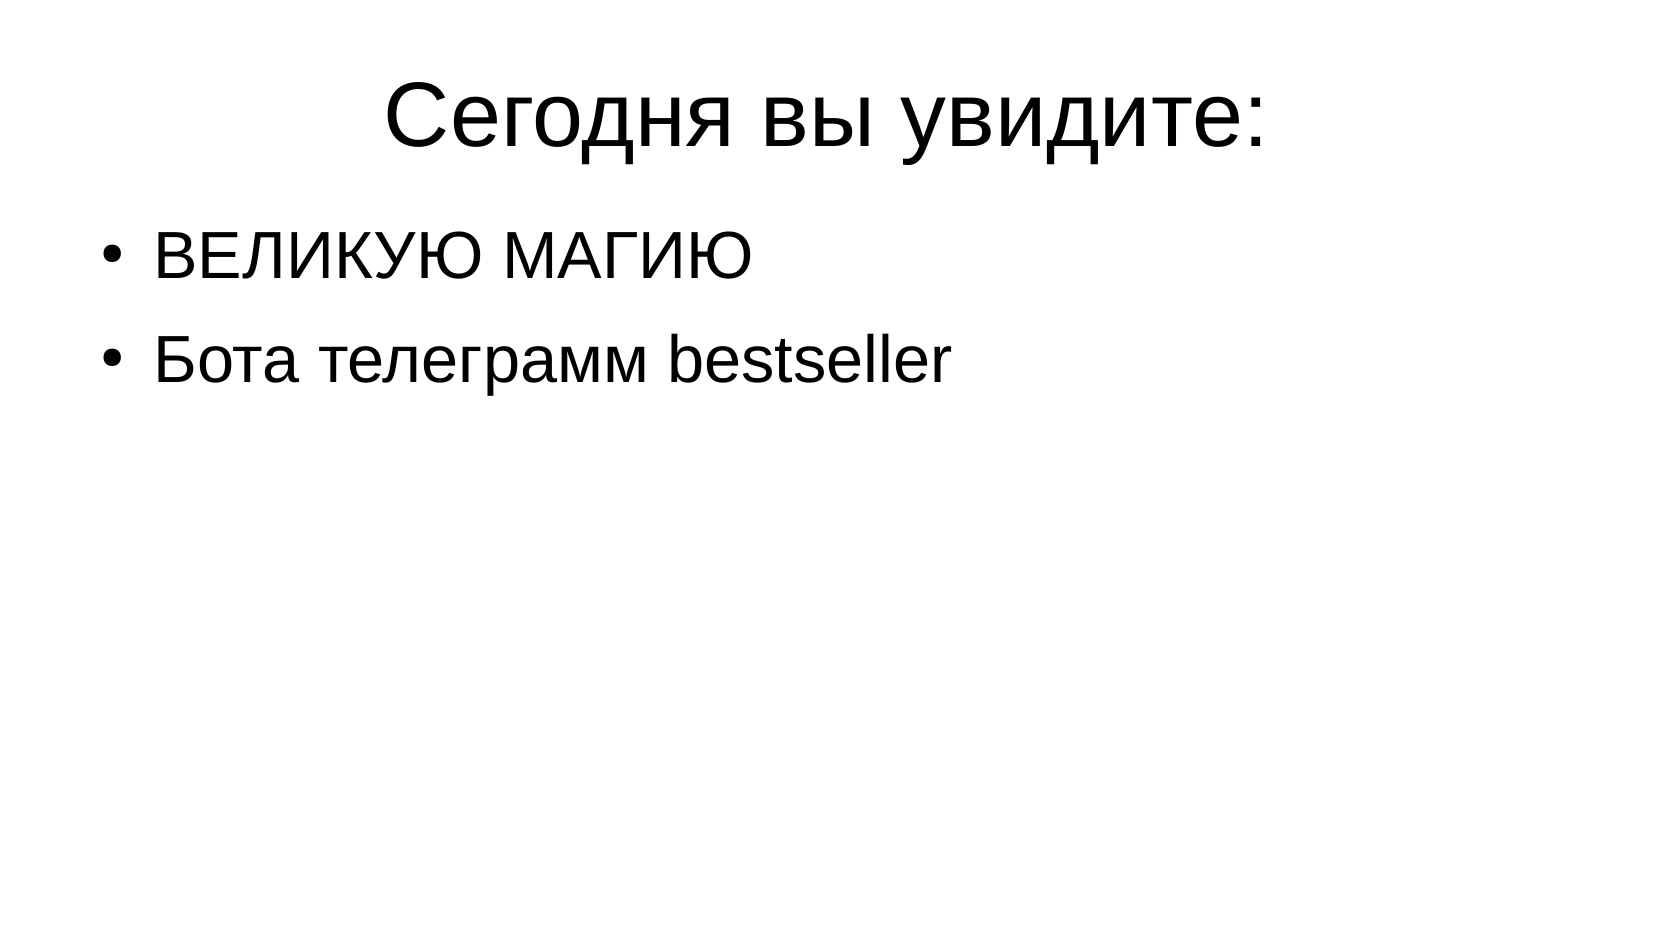

# Сегодня вы увидите:
ВЕЛИКУЮ МАГИЮ
Бота телеграмм bestseller